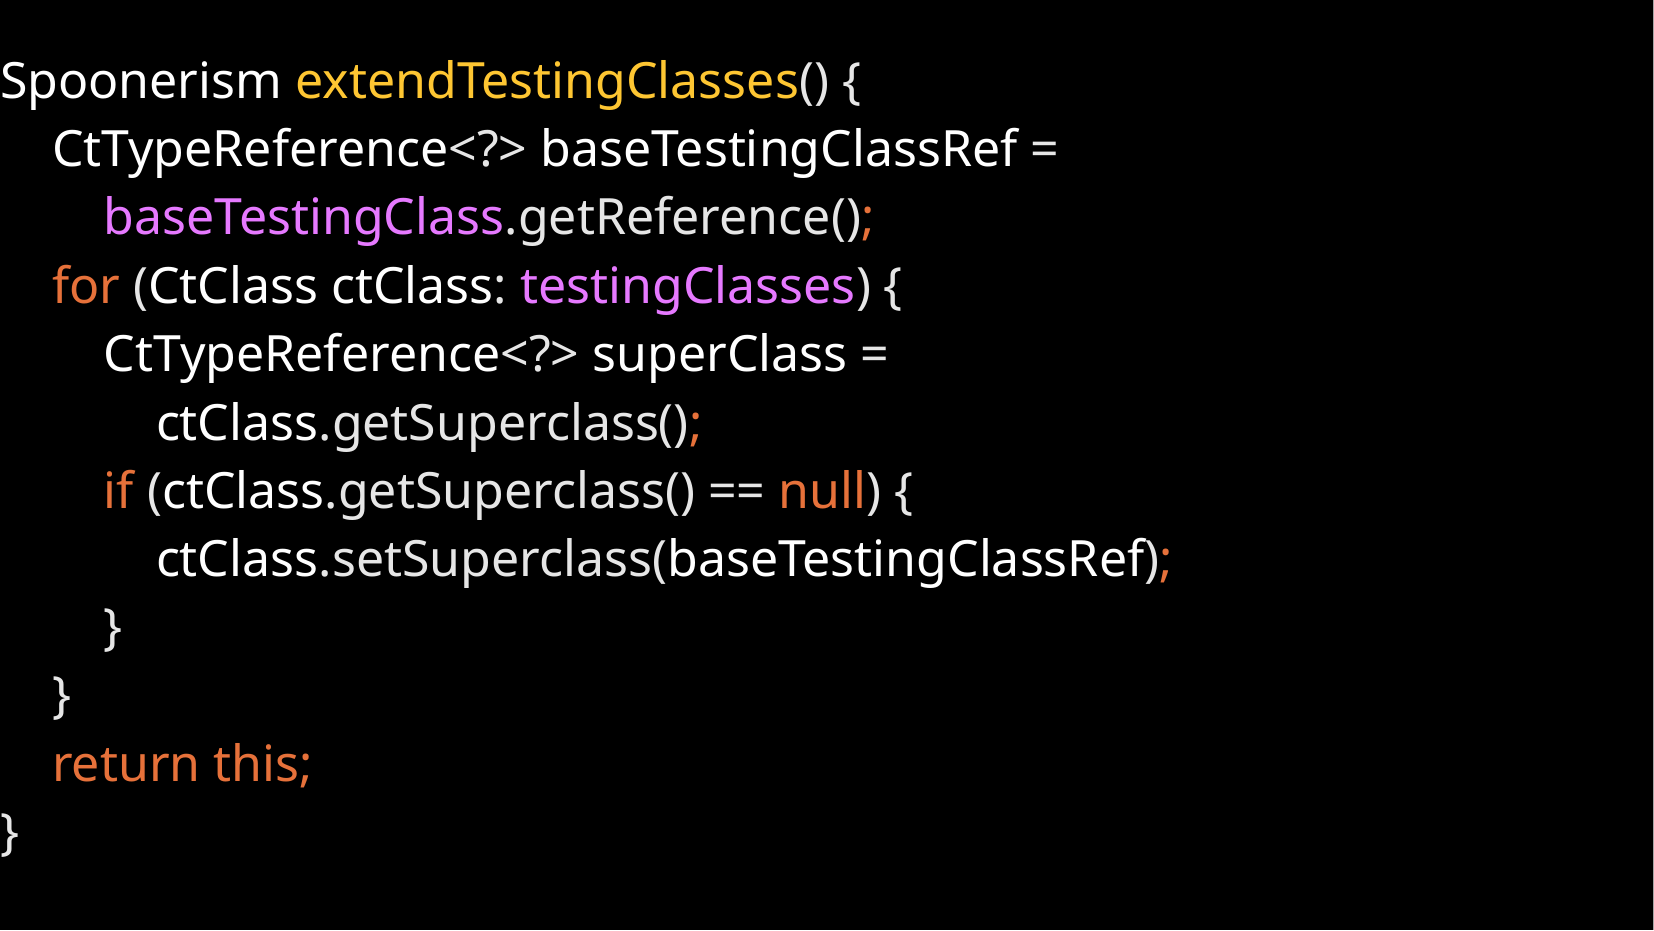

# Spoonerism extendTestingClasses() {
 CtTypeReference<?> baseTestingClassRef =
 baseTestingClass.getReference();
 for (CtClass ctClass: testingClasses) {
 CtTypeReference<?> superClass =
 ctClass.getSuperclass();
 if (ctClass.getSuperclass() == null) {
 ctClass.setSuperclass(baseTestingClassRef);
 }
 }
 return this;
}